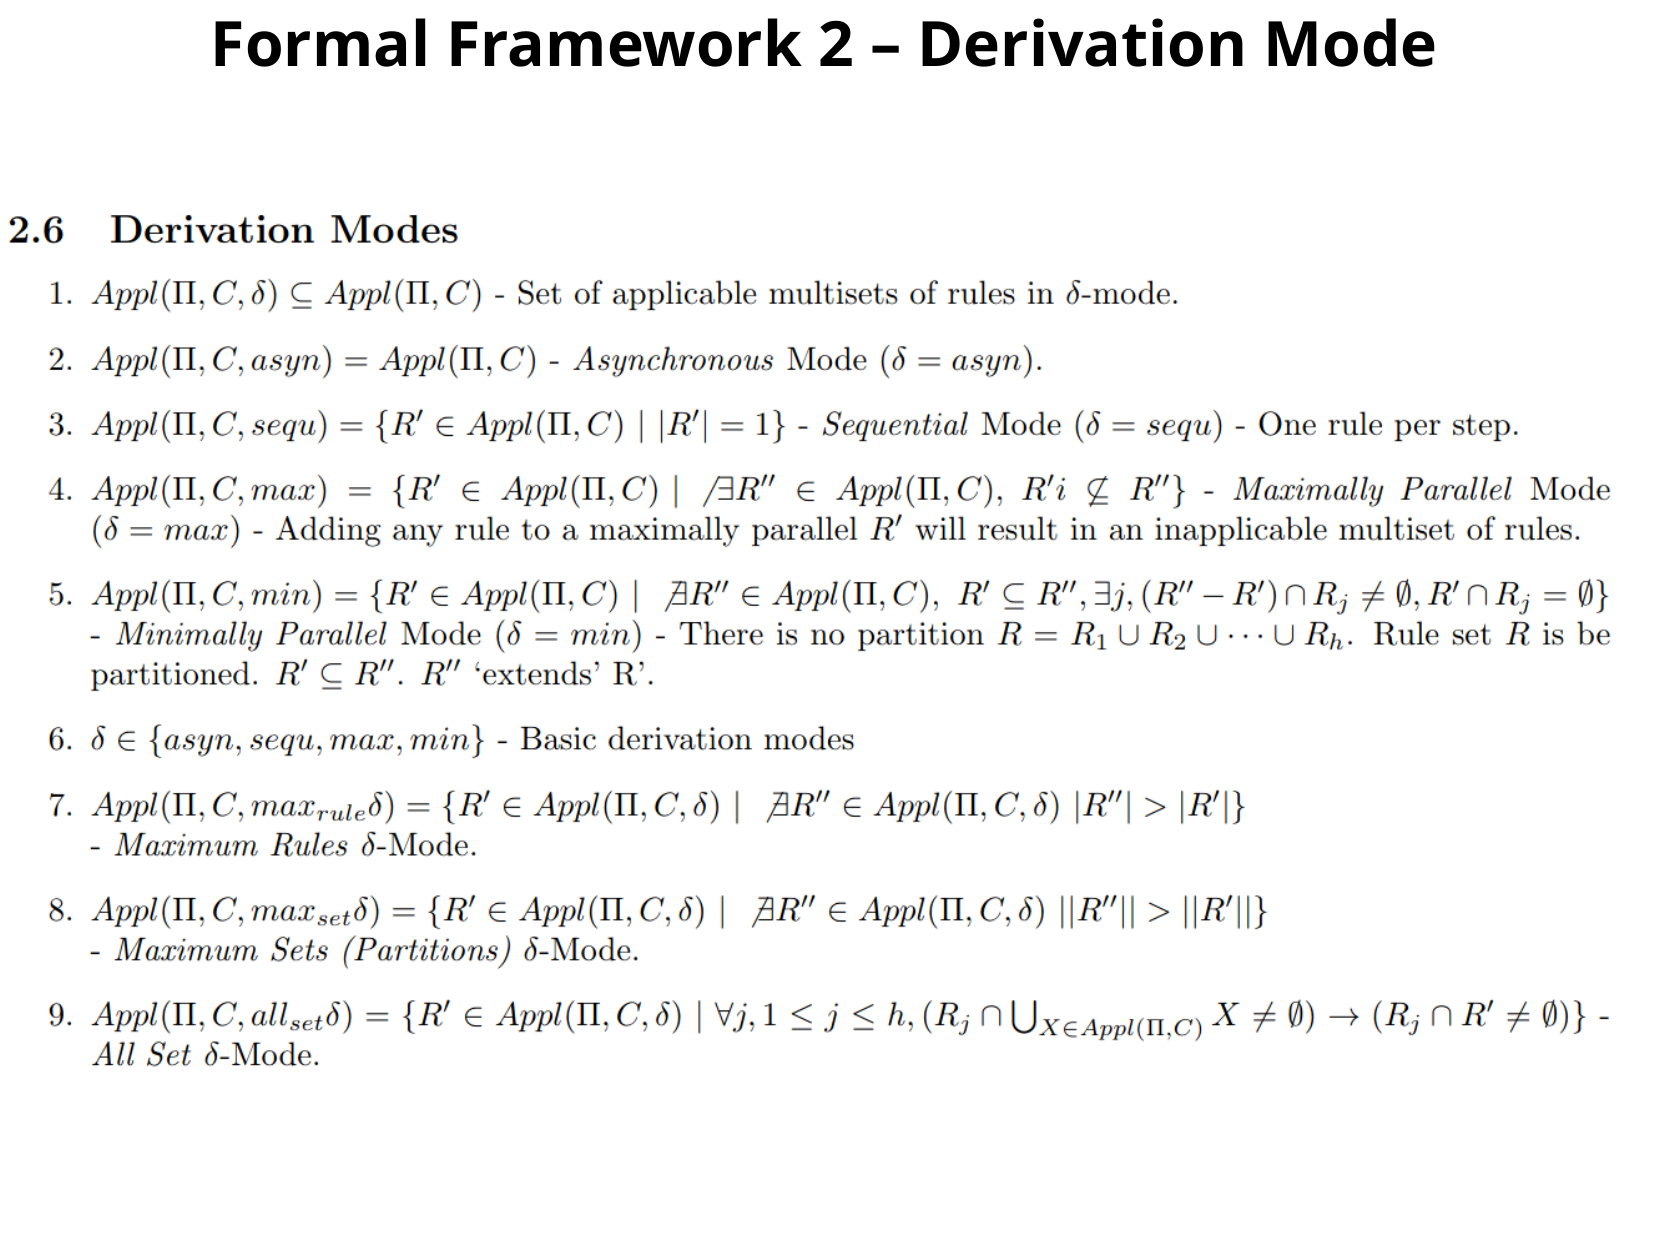

# Formal Framework 2 – Derivation Mode